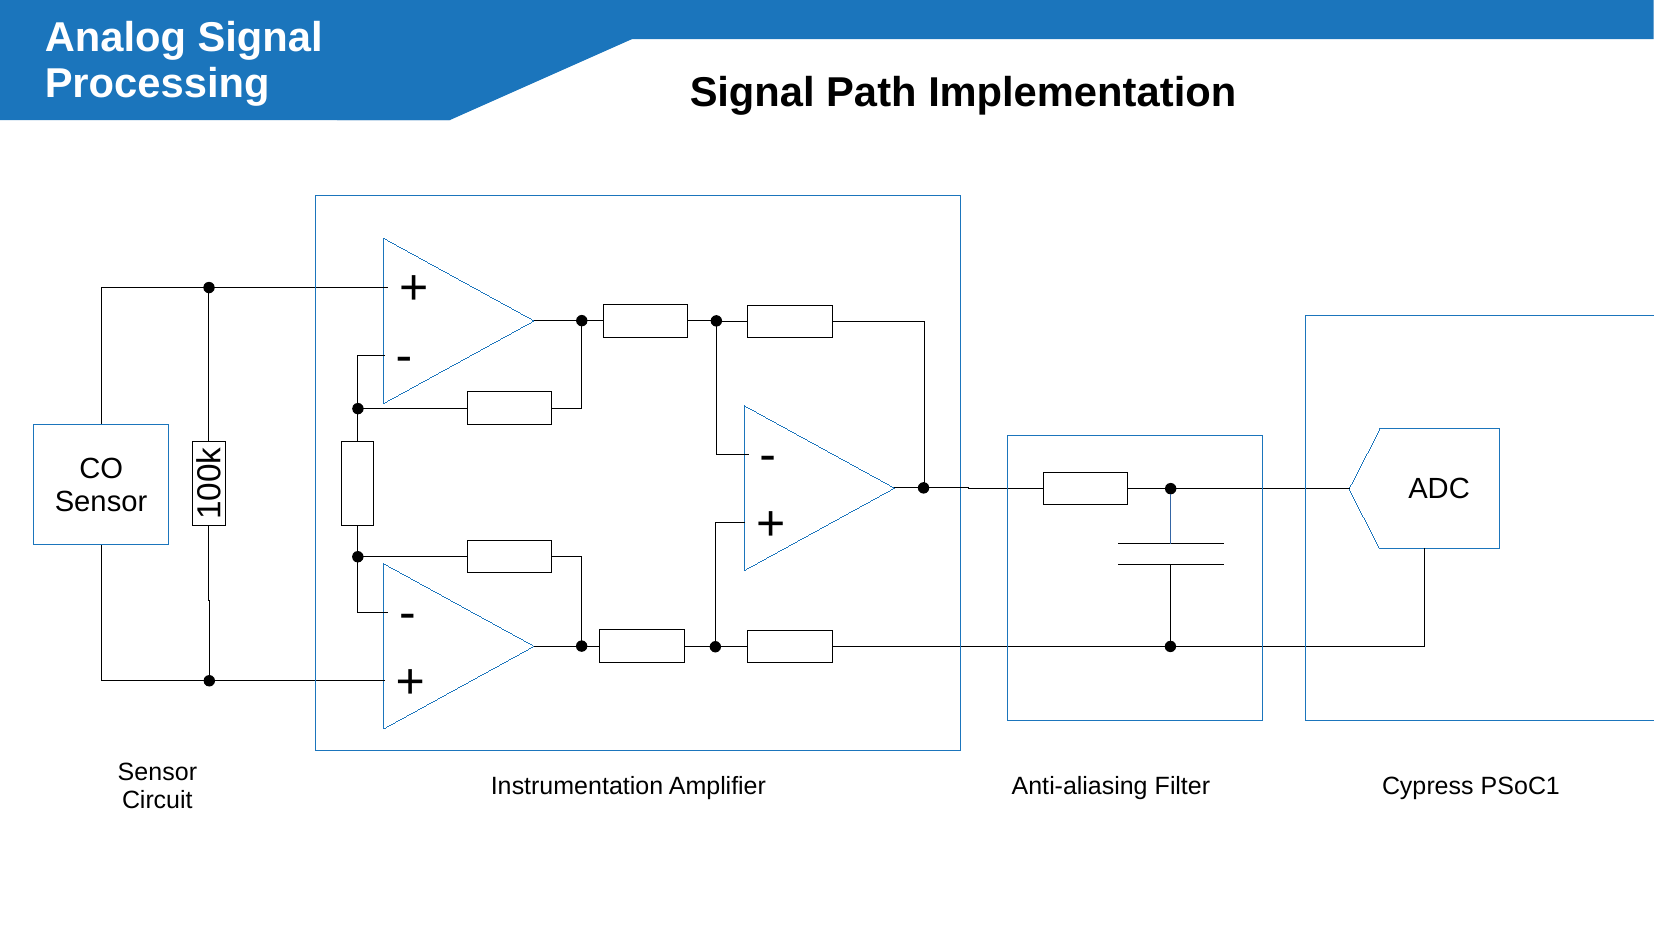

Analog Signal Processing
Signal Path Implementation
+
-
-
CO
Sensor
ADC
100k
+
-
+
Sensor Circuit
Instrumentation Amplifier
Anti-aliasing Filter
Cypress PSoC1